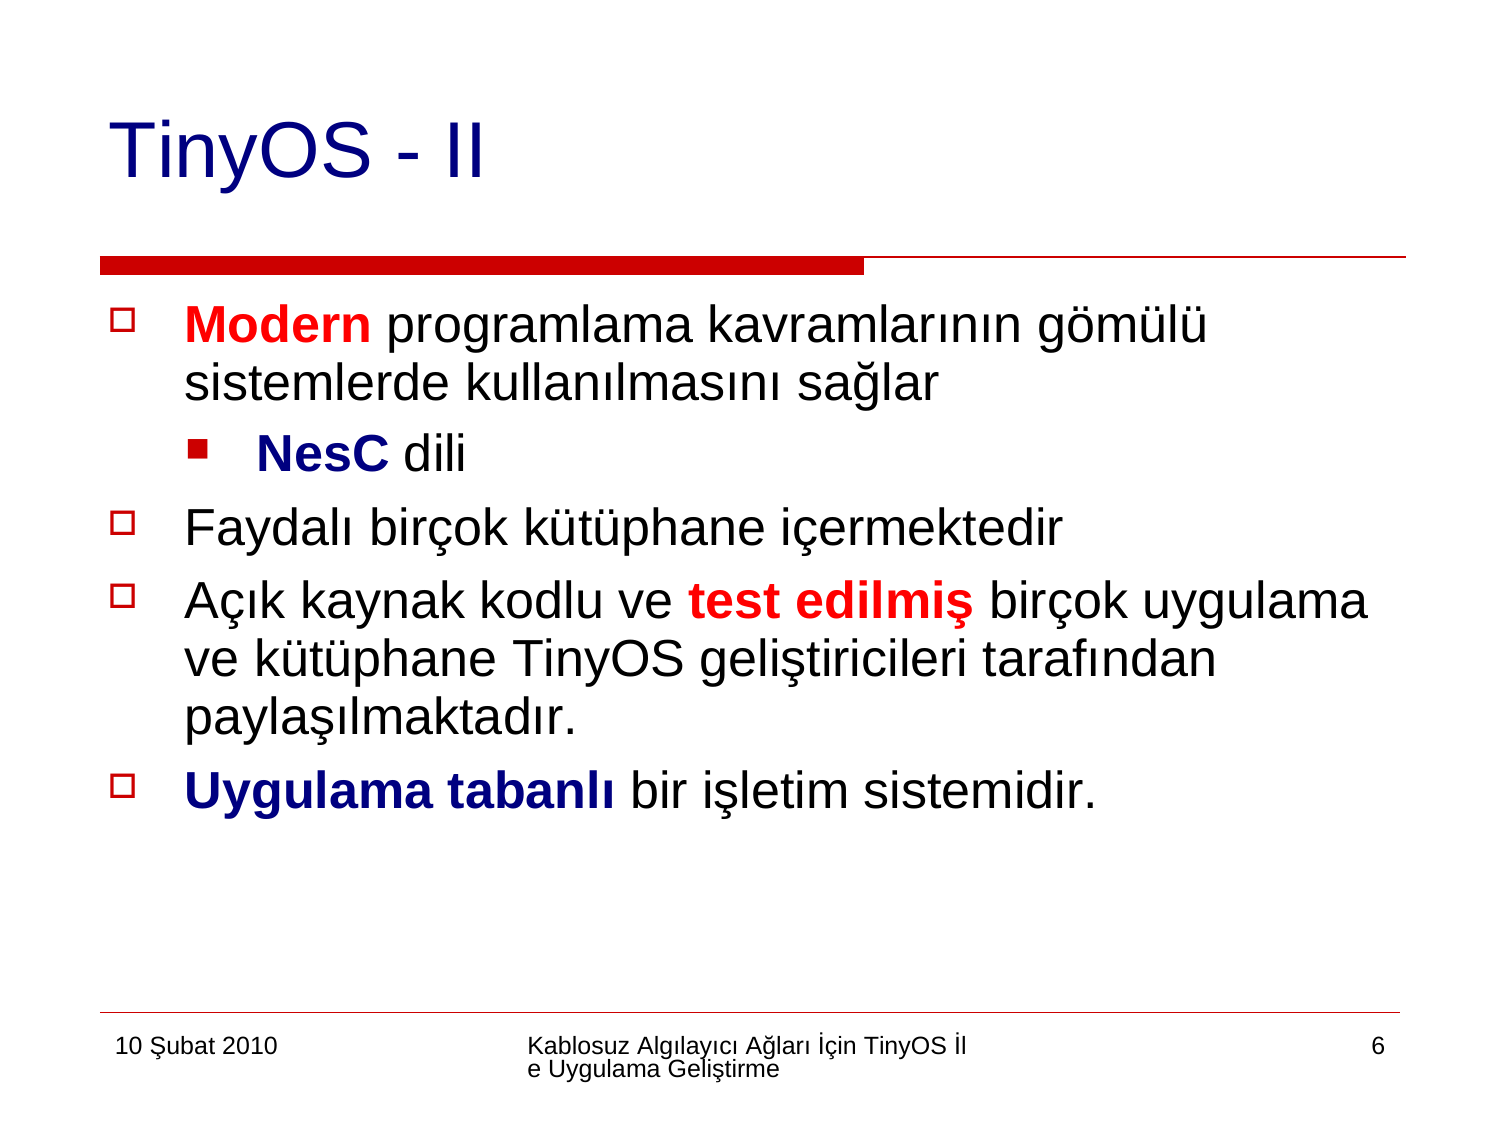

# TinyOS - II
Modern programlama kavramlarının gömülü sistemlerde kullanılmasını sağlar
NesC dili
Faydalı birçok kütüphane içermektedir
Açık kaynak kodlu ve test edilmiş birçok uygulama ve kütüphane TinyOS geliştiricileri tarafından paylaşılmaktadır.
Uygulama tabanlı bir işletim sistemidir.
10 Şubat 2010
Kablosuz Algılayıcı Ağları İçin TinyOS İle Uygulama Geliştirme
6